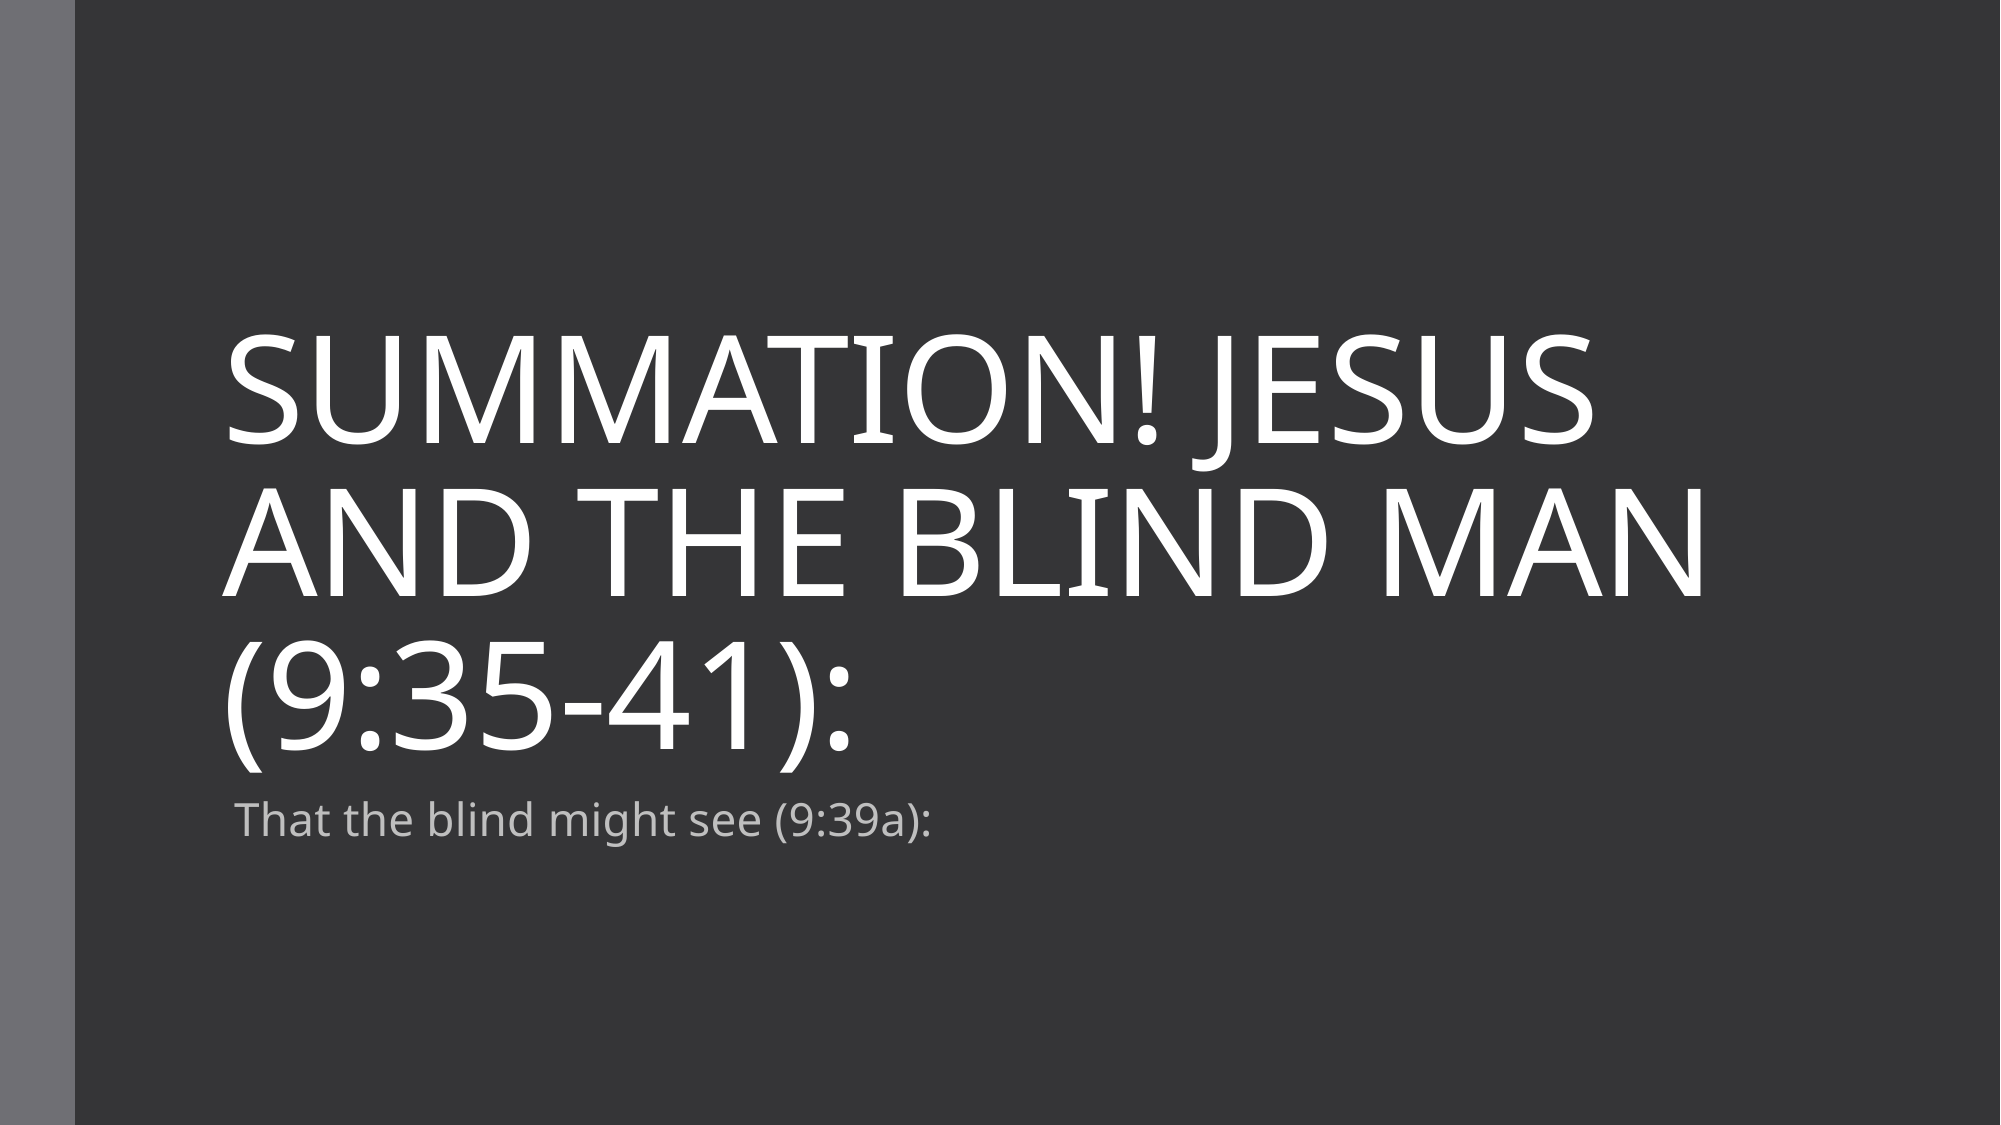

# SUMMATION! JESUS AND THE BLIND MAN (9:35-41):
 That the blind might see (9:39a):